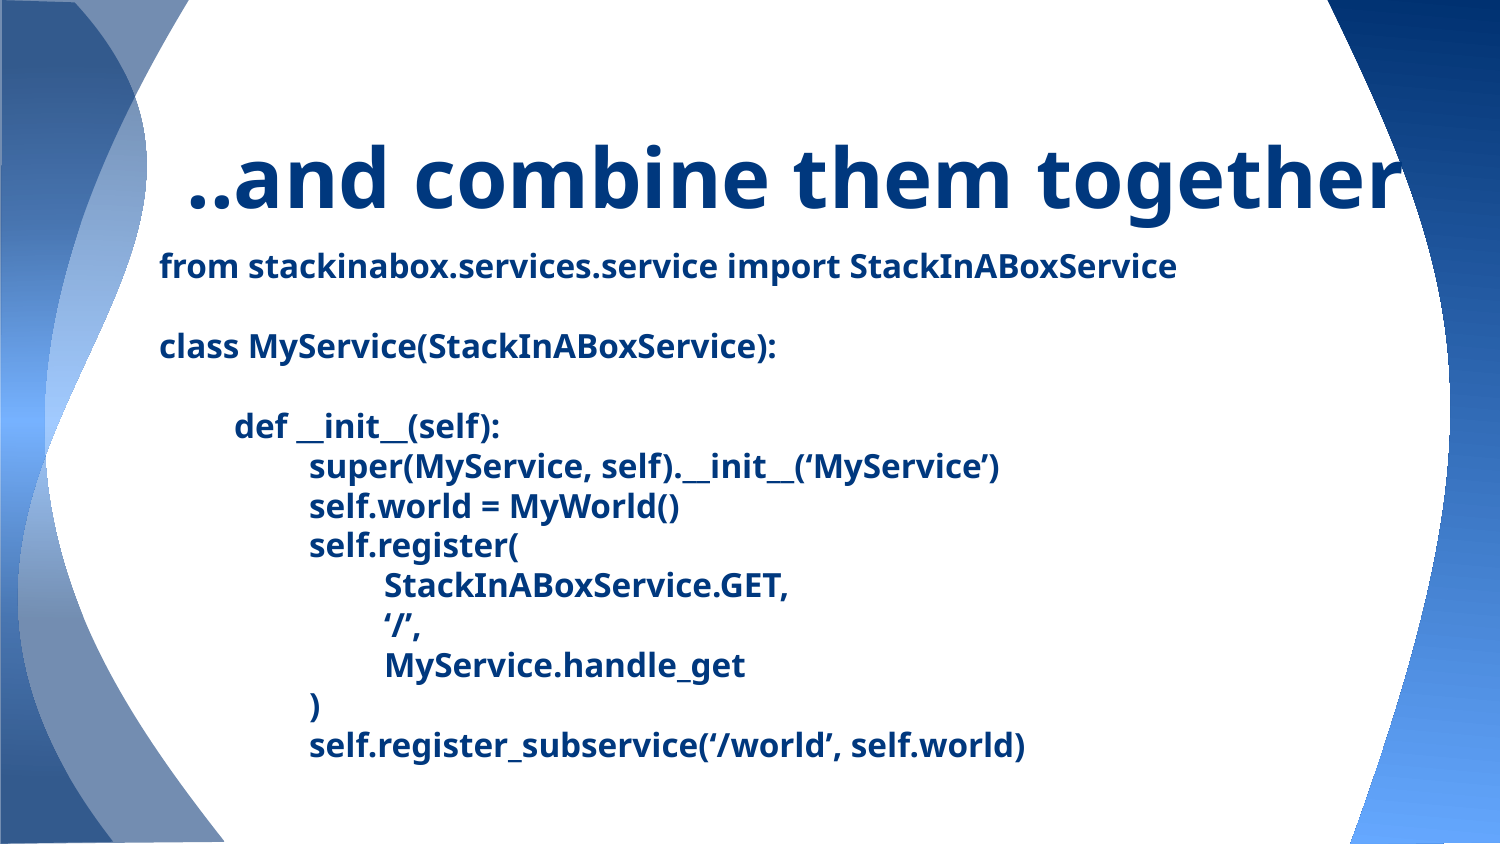

..and combine them together
# from stackinabox.services.service import StackInABoxService class MyService(StackInABoxService): def __init__(self): super(MyService, self).__init__(‘MyService’) self.world = MyWorld() self.register( StackInABoxService.GET, ‘/’, MyService.handle_get ) self.register_subservice(‘/world’, self.world)